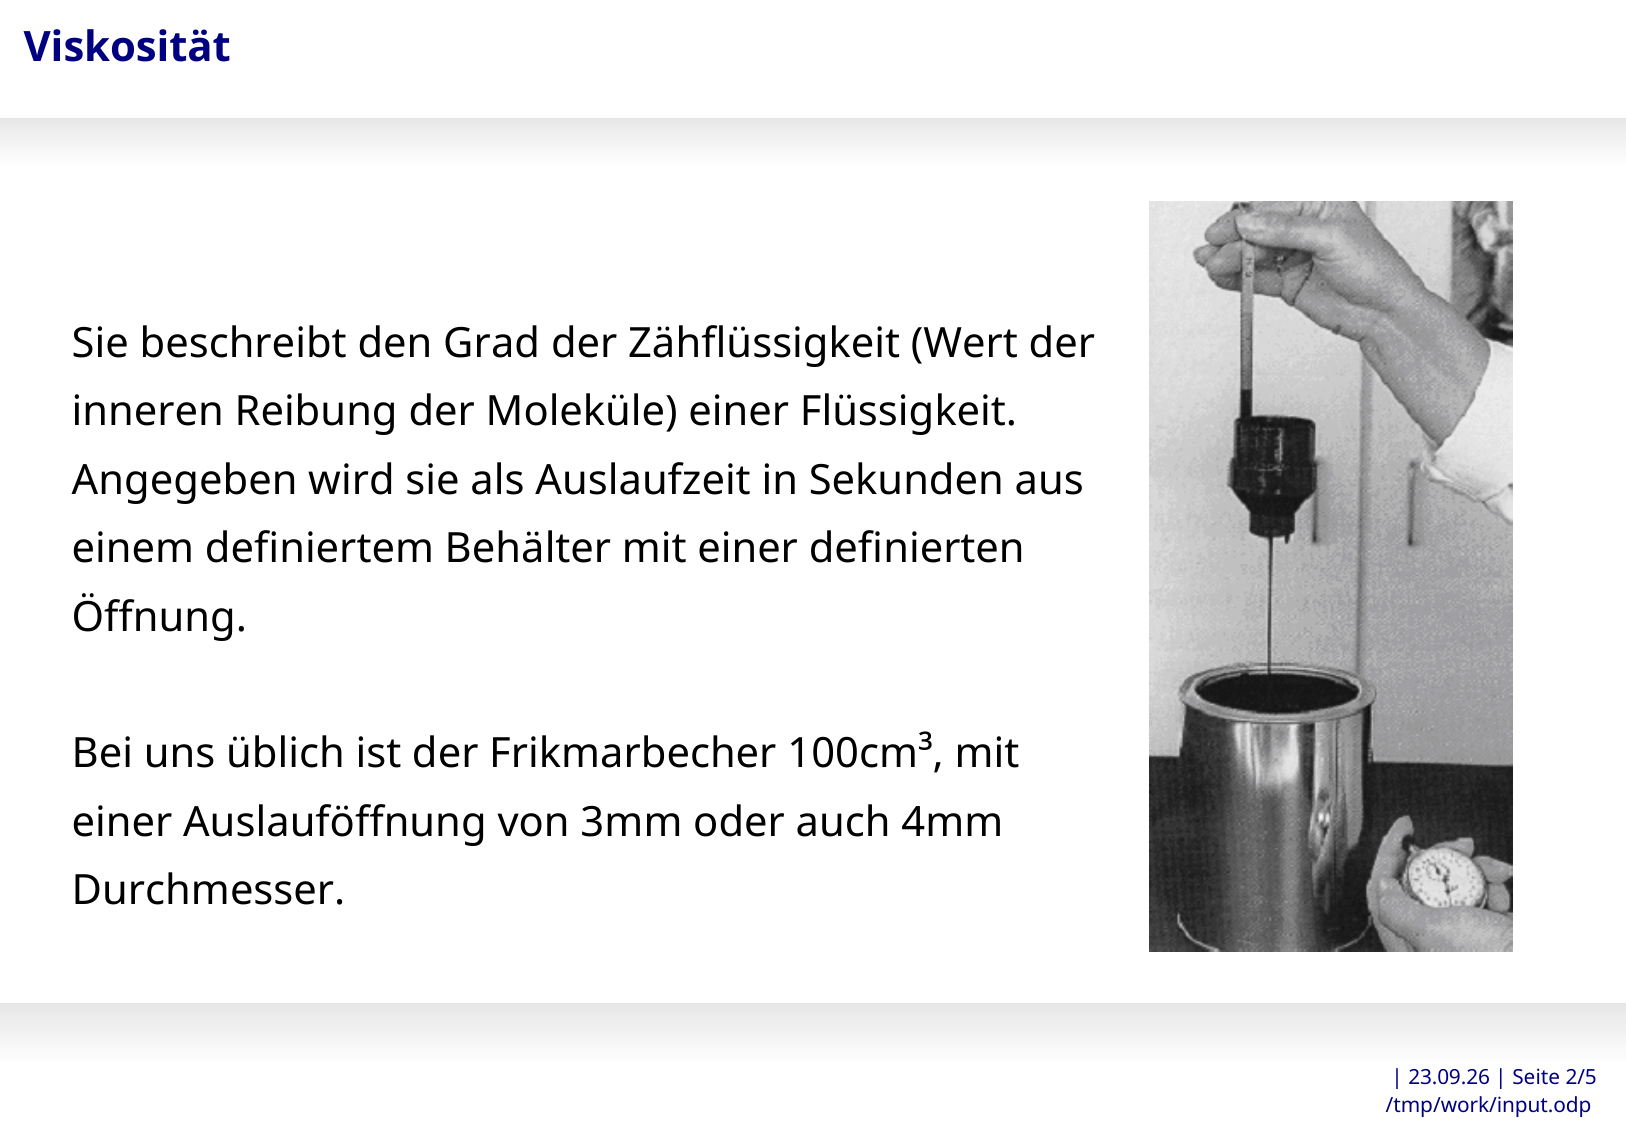

# Viskosität
Sie beschreibt den Grad der Zähflüssigkeit (Wert der inneren Reibung der Moleküle) einer Flüssigkeit.
Angegeben wird sie als Auslaufzeit in Sekunden aus einem definiertem Behälter mit einer definierten Öffnung.
Bei uns üblich ist der Frikmarbecher 100cm³, mit einer Auslauföffnung von 3mm oder auch 4mm Durchmesser.